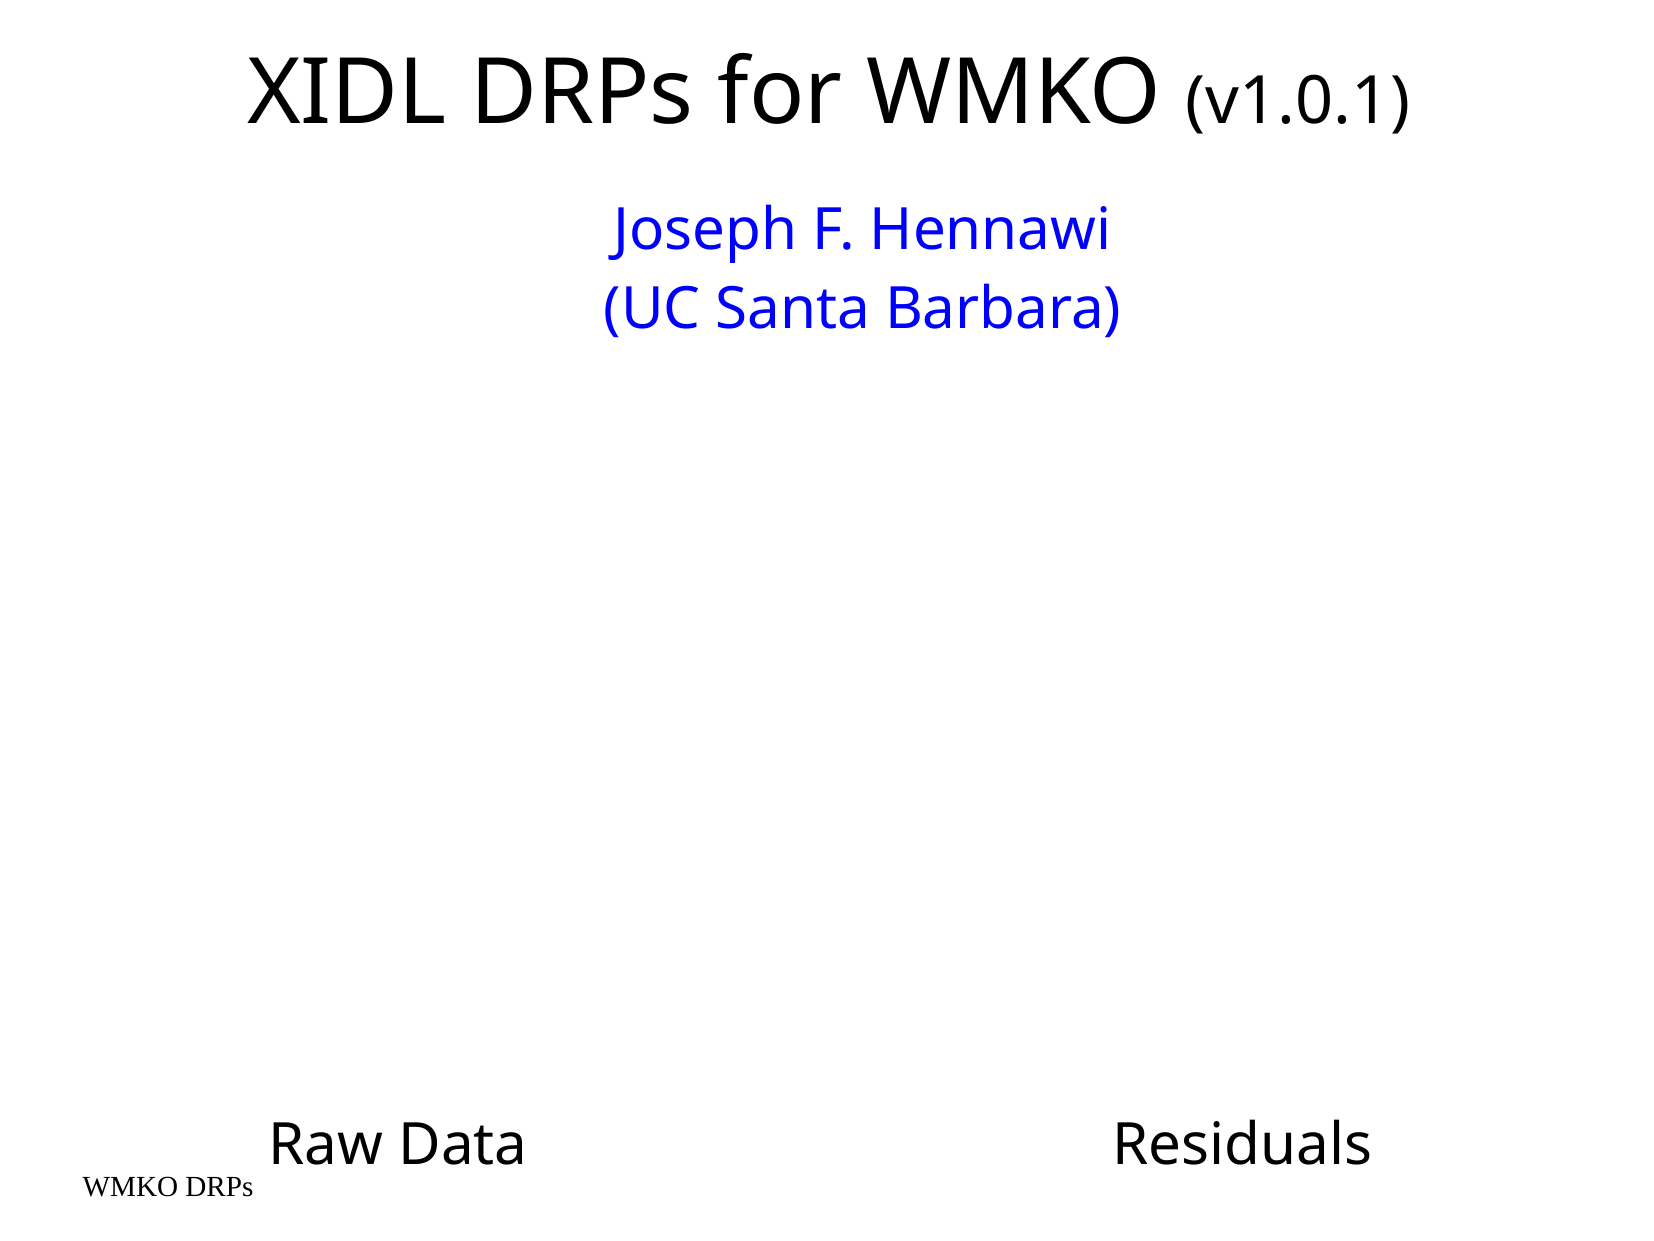

# XIDL DRPs for WMKO (v1.0.1)
Joseph F. Hennawi
(UC Santa Barbara)
Raw Data
Residuals